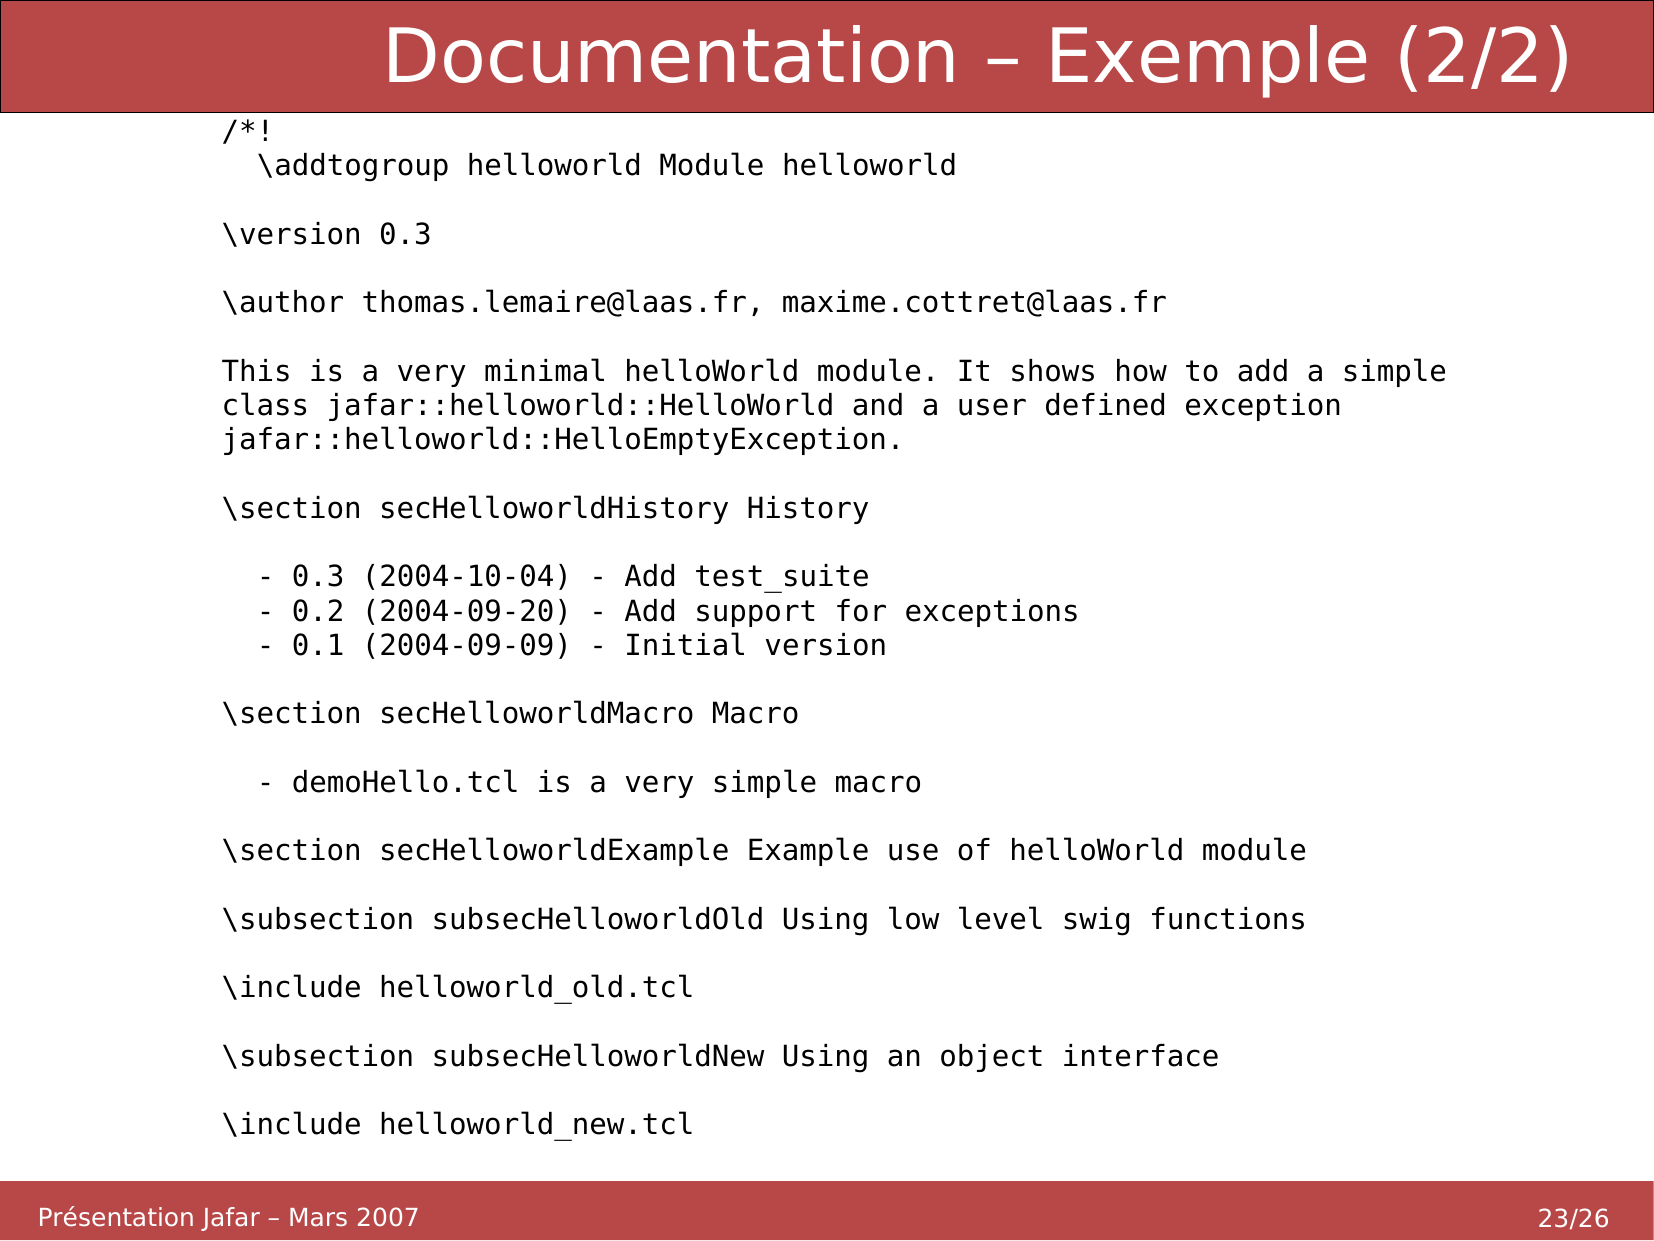

# Documentation – Exemple (2/2)
/*!
 \addtogroup helloworld Module helloworld
\version 0.3
\author thomas.lemaire@laas.fr, maxime.cottret@laas.fr
This is a very minimal helloWorld module. It shows how to add a simple
class jafar::helloworld::HelloWorld and a user defined exception
jafar::helloworld::HelloEmptyException.
\section secHelloworldHistory History
 - 0.3 (2004-10-04) - Add test_suite
 - 0.2 (2004-09-20) - Add support for exceptions
 - 0.1 (2004-09-09) - Initial version
\section secHelloworldMacro Macro
 - demoHello.tcl is a very simple macro
\section secHelloworldExample Example use of helloWorld module
\subsection subsecHelloworldOld Using low level swig functions
\include helloworld_old.tcl
\subsection subsecHelloworldNew Using an object interface
\include helloworld_new.tcl